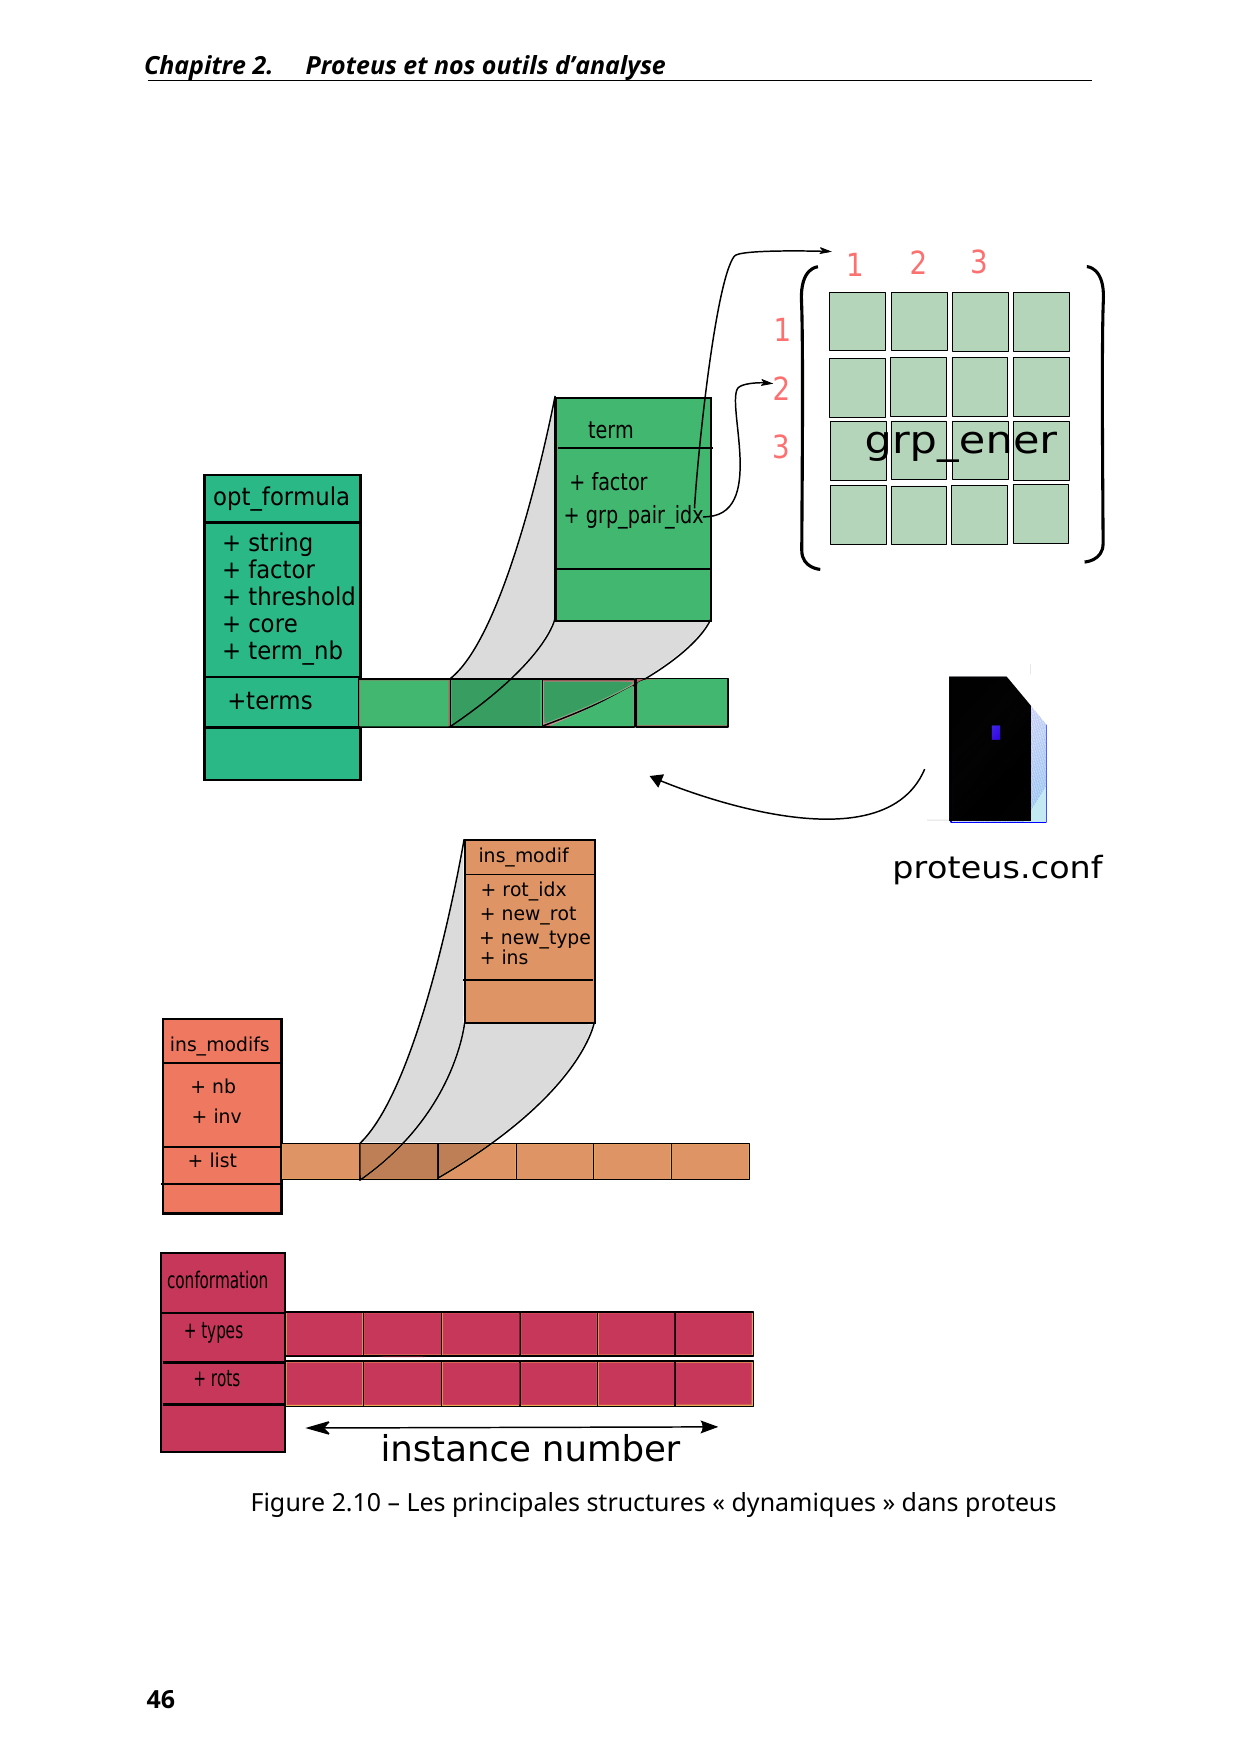

Chapitre 2.
Proteus et nos outils d’analyse
3
2
1
1
2
term
grp_ener
3
+ factor
opt_formula
+ grp_pair_idx
+ string
+ factor
+ threshold
+ core
+ term_nb
+terms
ins_modif
proteus.conf
 + rot_idx
 + new_rot
 + new_type
 + ins
ins_modifs
 + nb
+ inv
 + list
conformation
+ types
+ rots
instance number
Figure 2.10 – Les principales structures « dynamiques » dans proteus
46